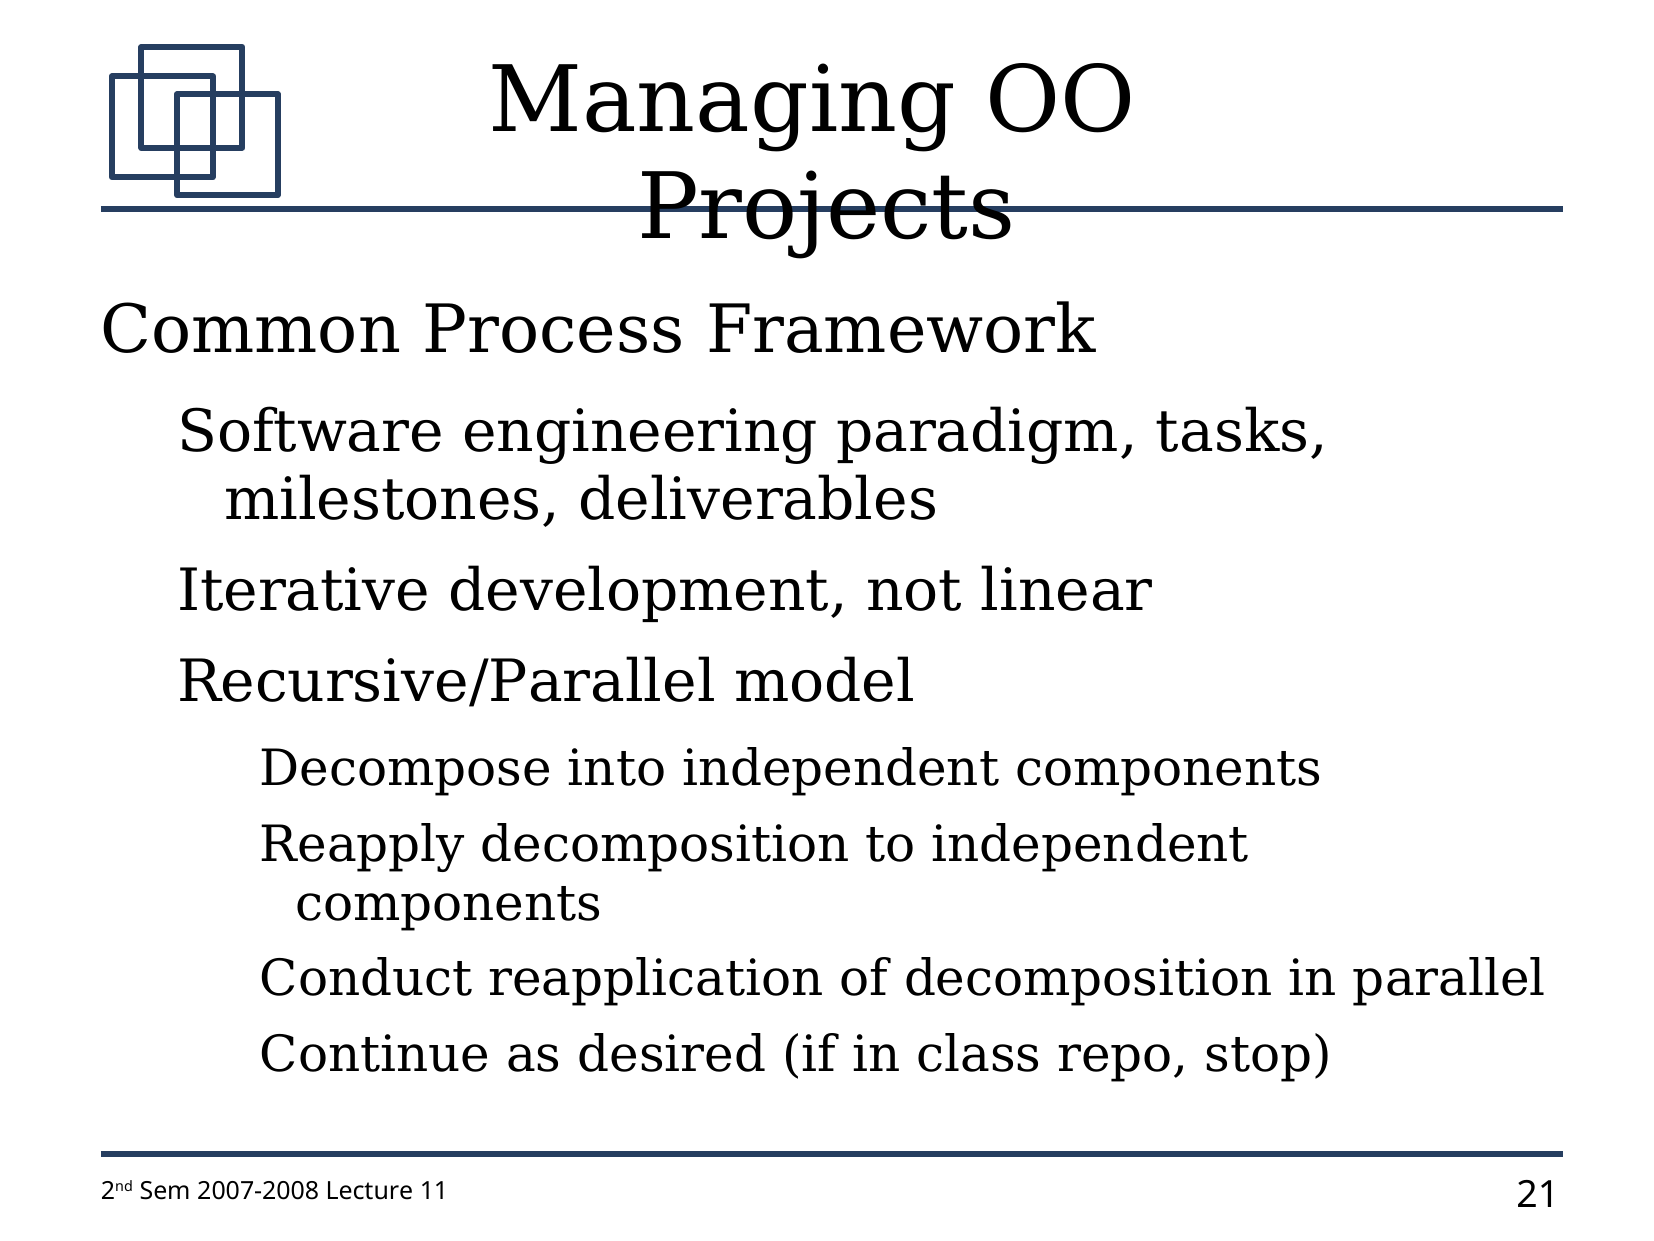

# Managing OO Projects
Common Process Framework
Software engineering paradigm, tasks, milestones, deliverables
Iterative development, not linear
Recursive/Parallel model
Decompose into independent components
Reapply decomposition to independent components
Conduct reapplication of decomposition in parallel
Continue as desired (if in class repo, stop)